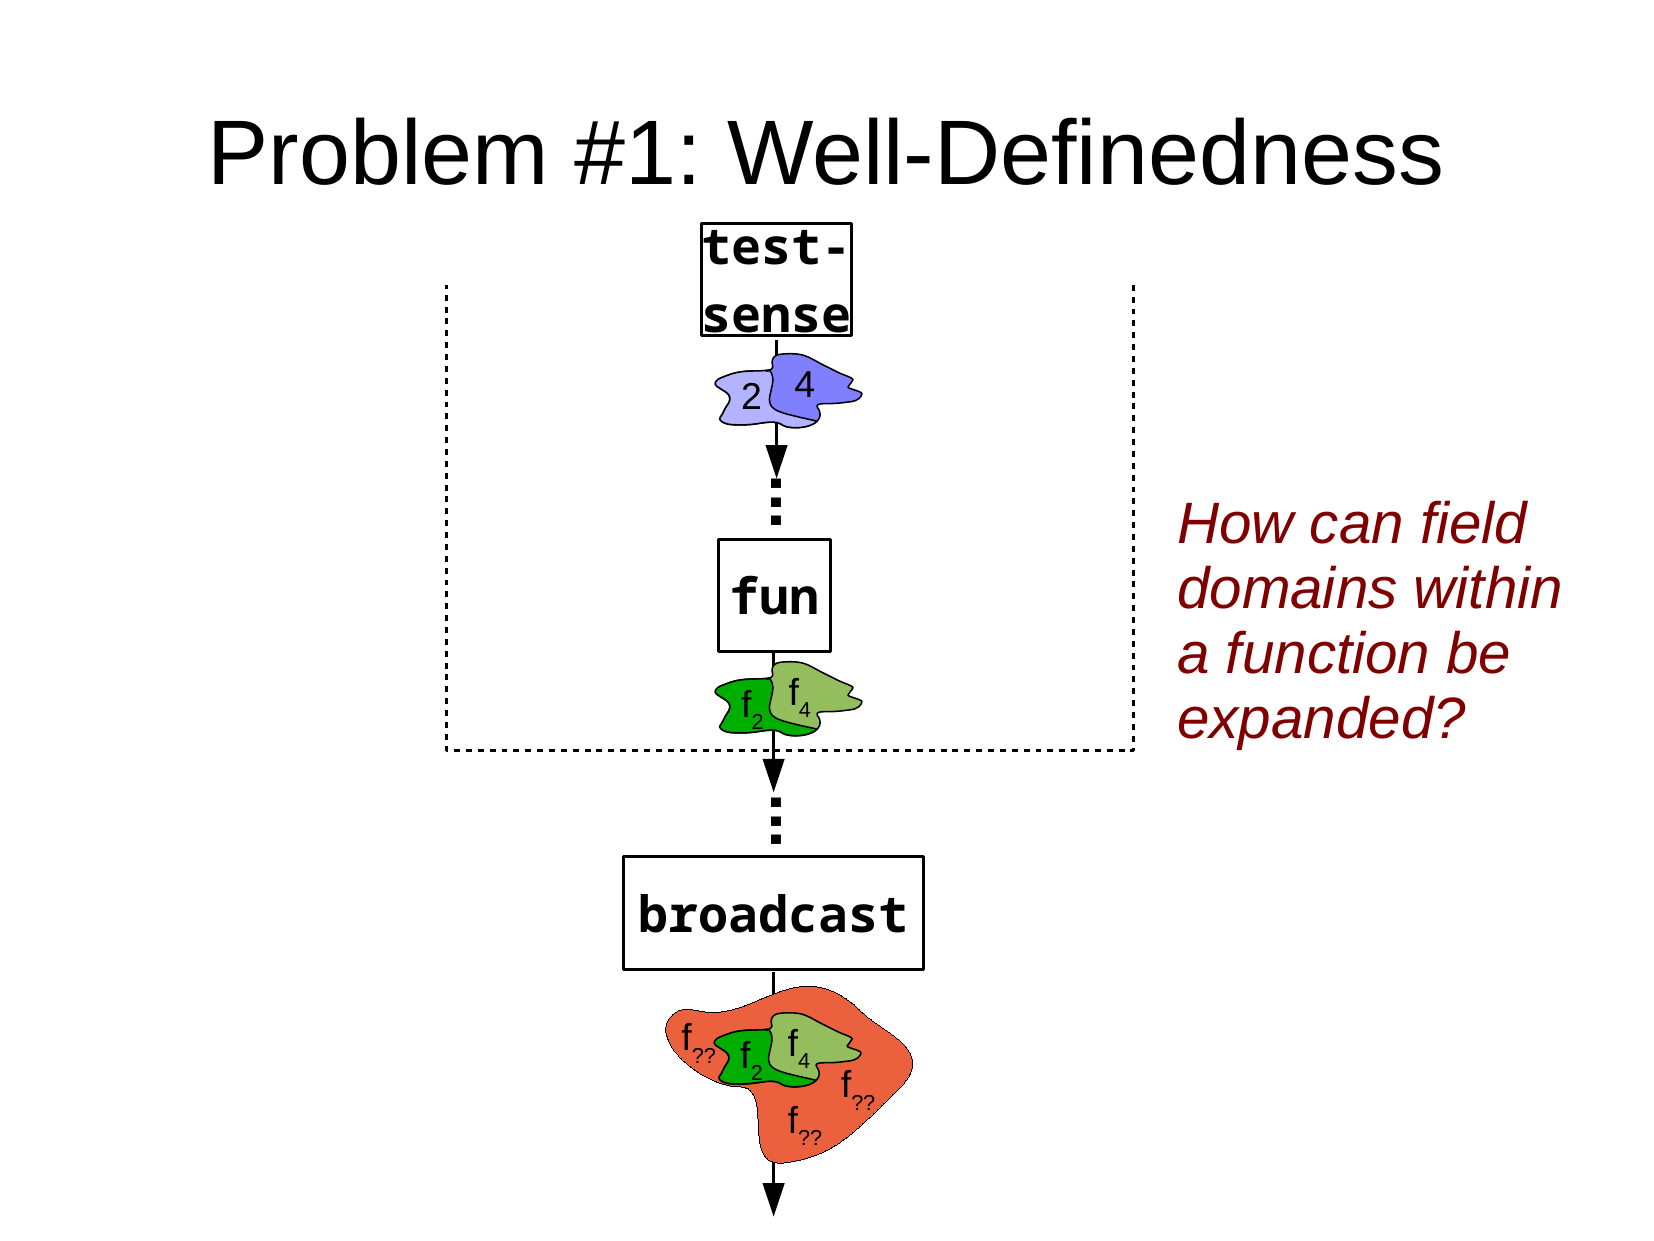

# Problem #1: Well-Definedness
test-
sense
4
2
...
How can field domains within a function be expanded?
fun
f4
f2
...
broadcast
f??
f4
f2
f??
f??